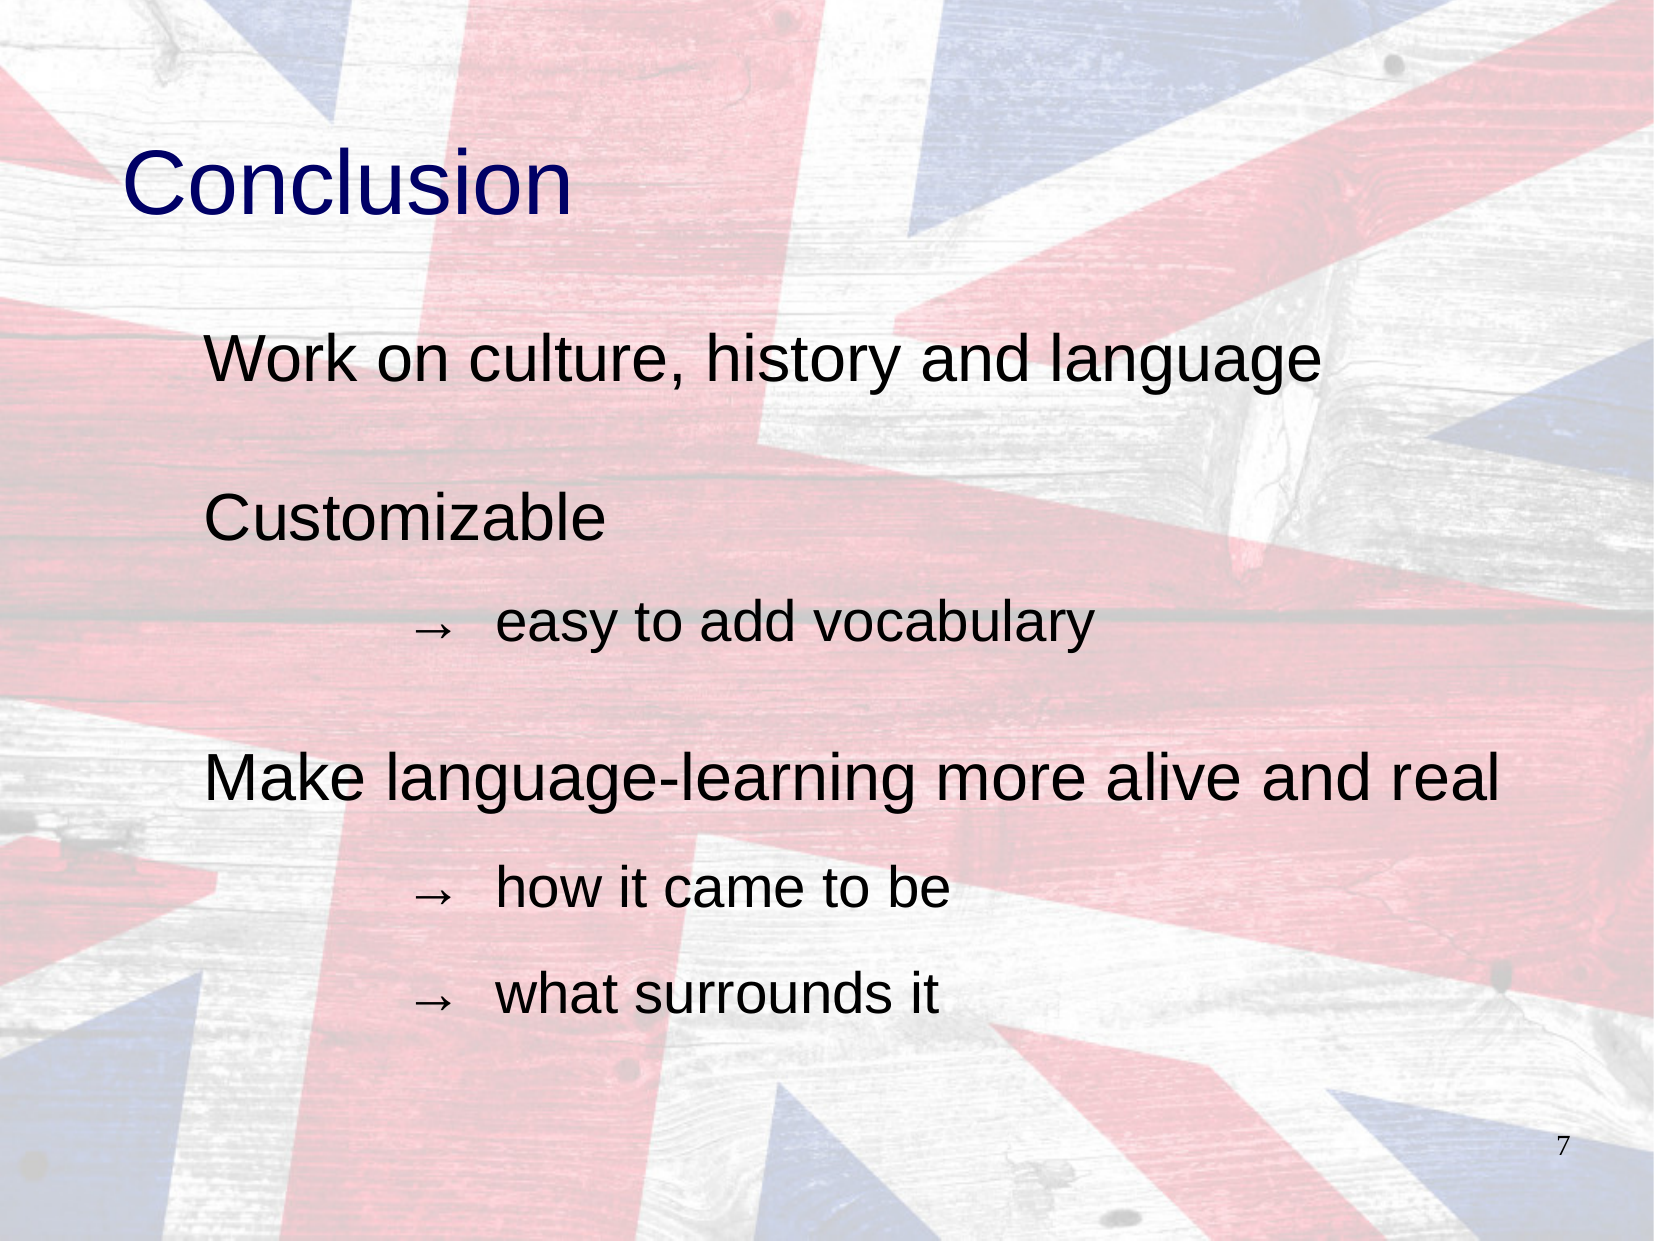

Conclusion
Work on culture, history and language
Customizable
→ easy to add vocabulary
Make language-learning more alive and real
→ how it came to be
→ what surrounds it
7